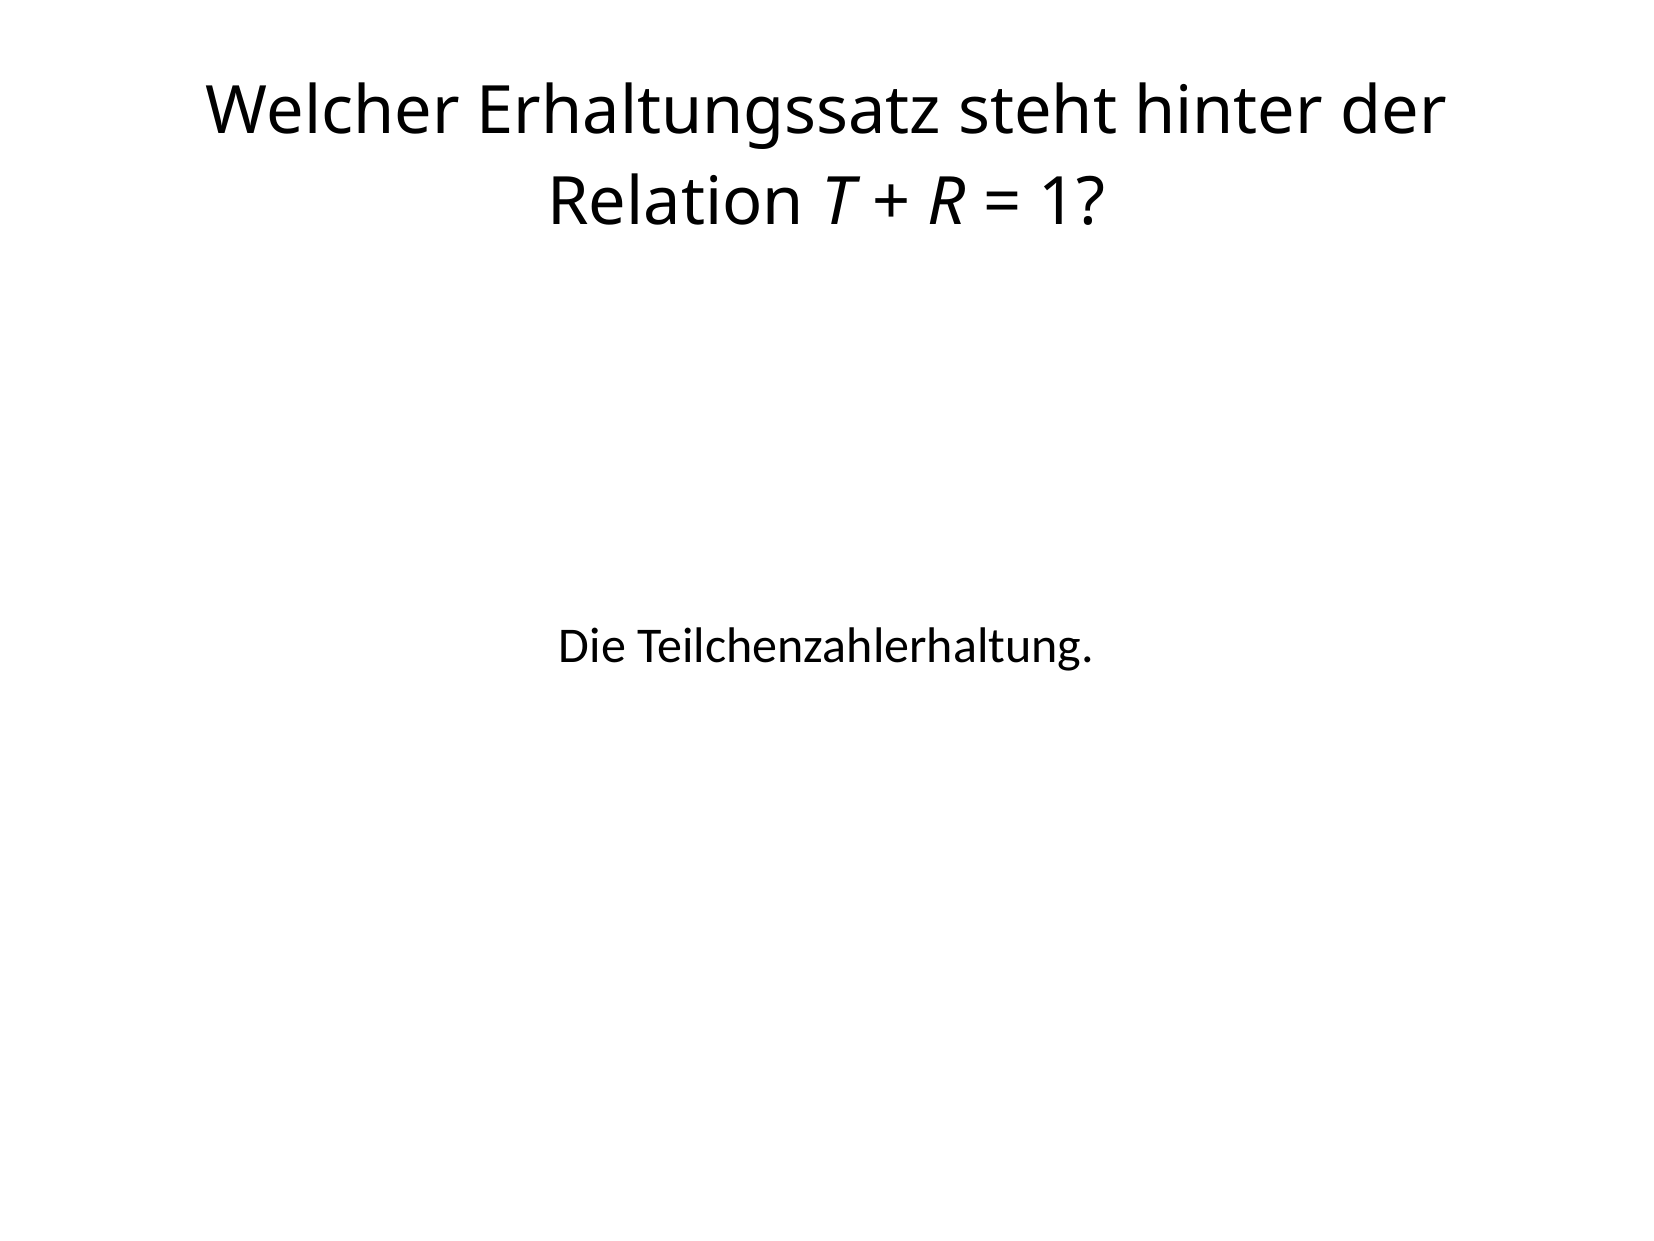

# Welcher Erhaltungssatz steht hinter der Relation T + R = 1?
Die Teilchenzahlerhaltung.